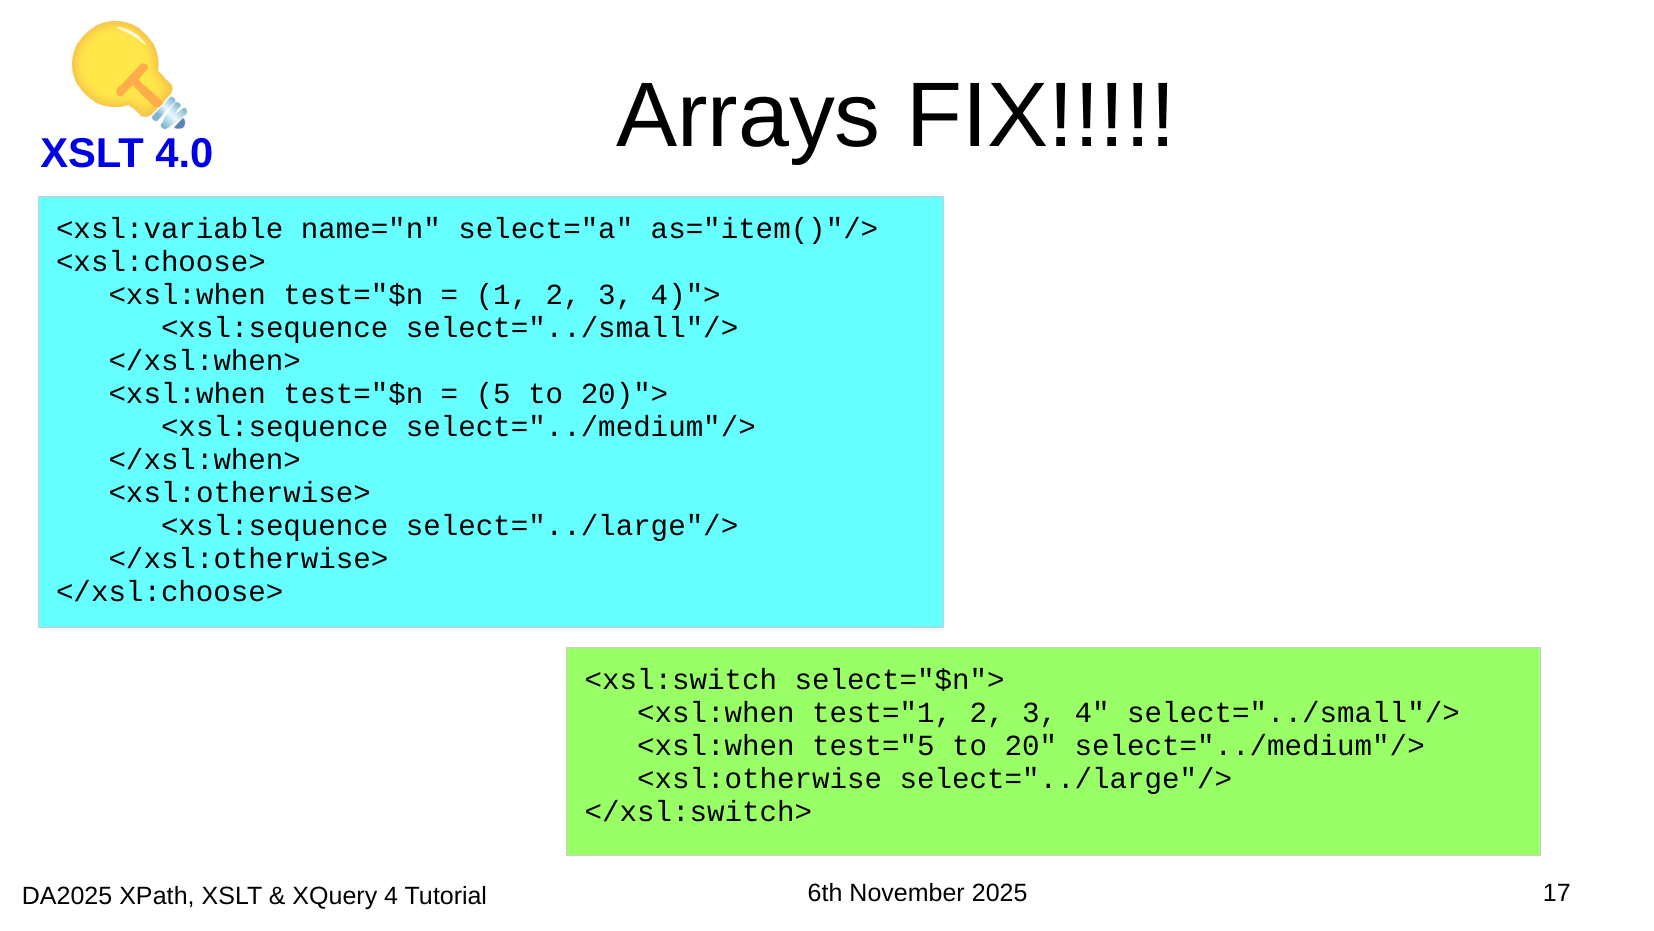

# Arrays FIX!!!!!
<xsl:variable name="n" select="a" as="item()"/>
<xsl:choose>
 <xsl:when test="$n = (1, 2, 3, 4)">
 <xsl:sequence select="../small"/>
 </xsl:when>
 <xsl:when test="$n = (5 to 20)">
 <xsl:sequence select="../medium"/>
 </xsl:when>
 <xsl:otherwise>
 <xsl:sequence select="../large"/>
 </xsl:otherwise>
</xsl:choose>
<xsl:switch select="$n">
 <xsl:when test="1, 2, 3, 4" select="../small"/>
 <xsl:when test="5 to 20" select="../medium"/>
 <xsl:otherwise select="../large"/>
</xsl:switch>
17
6th November 2025
DA2025 XPath, XSLT & XQuery 4 Tutorial